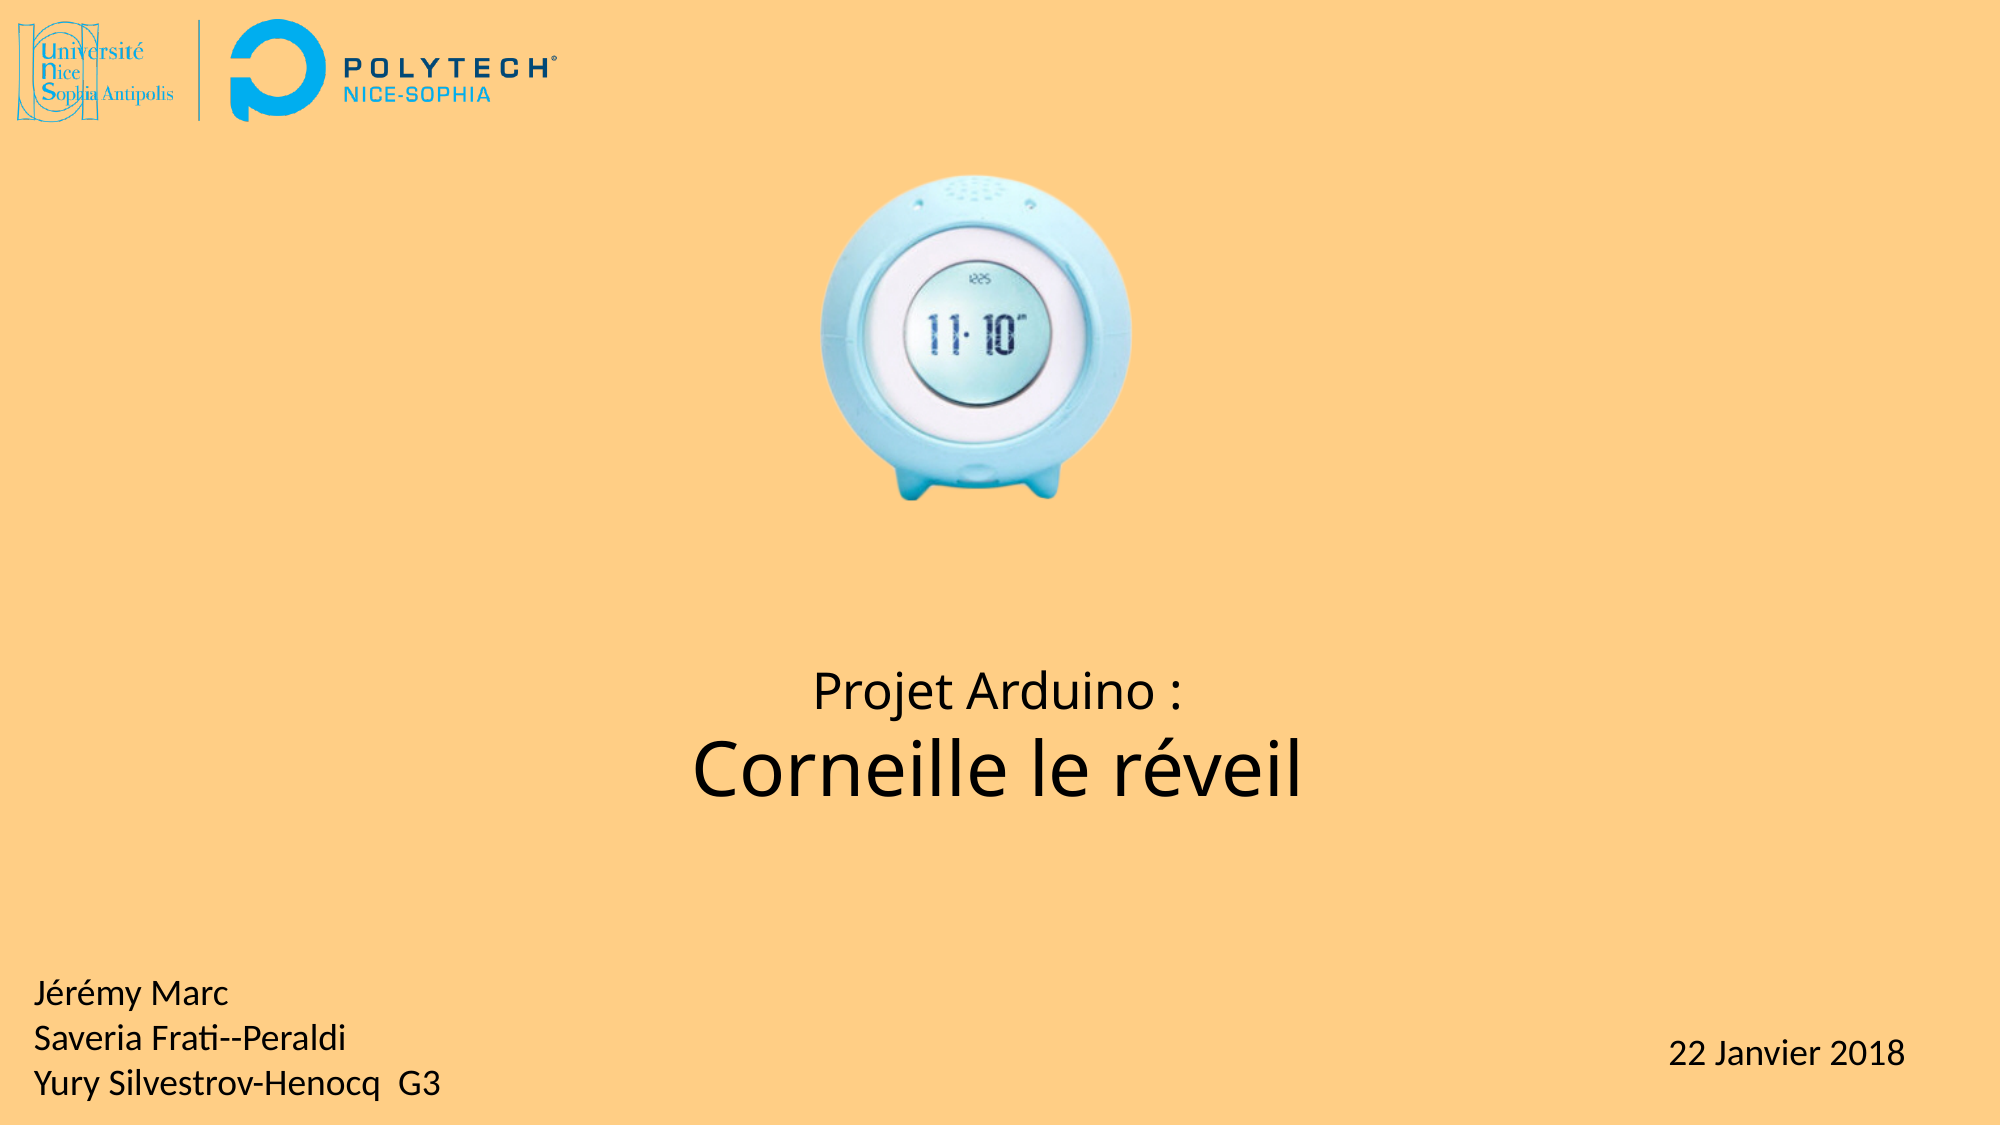

# Projet Arduino : Corneille le réveil
Jérémy Marc
Saveria Frati--Peraldi
Yury Silvestrov-Henocq G3
22 Janvier 2018